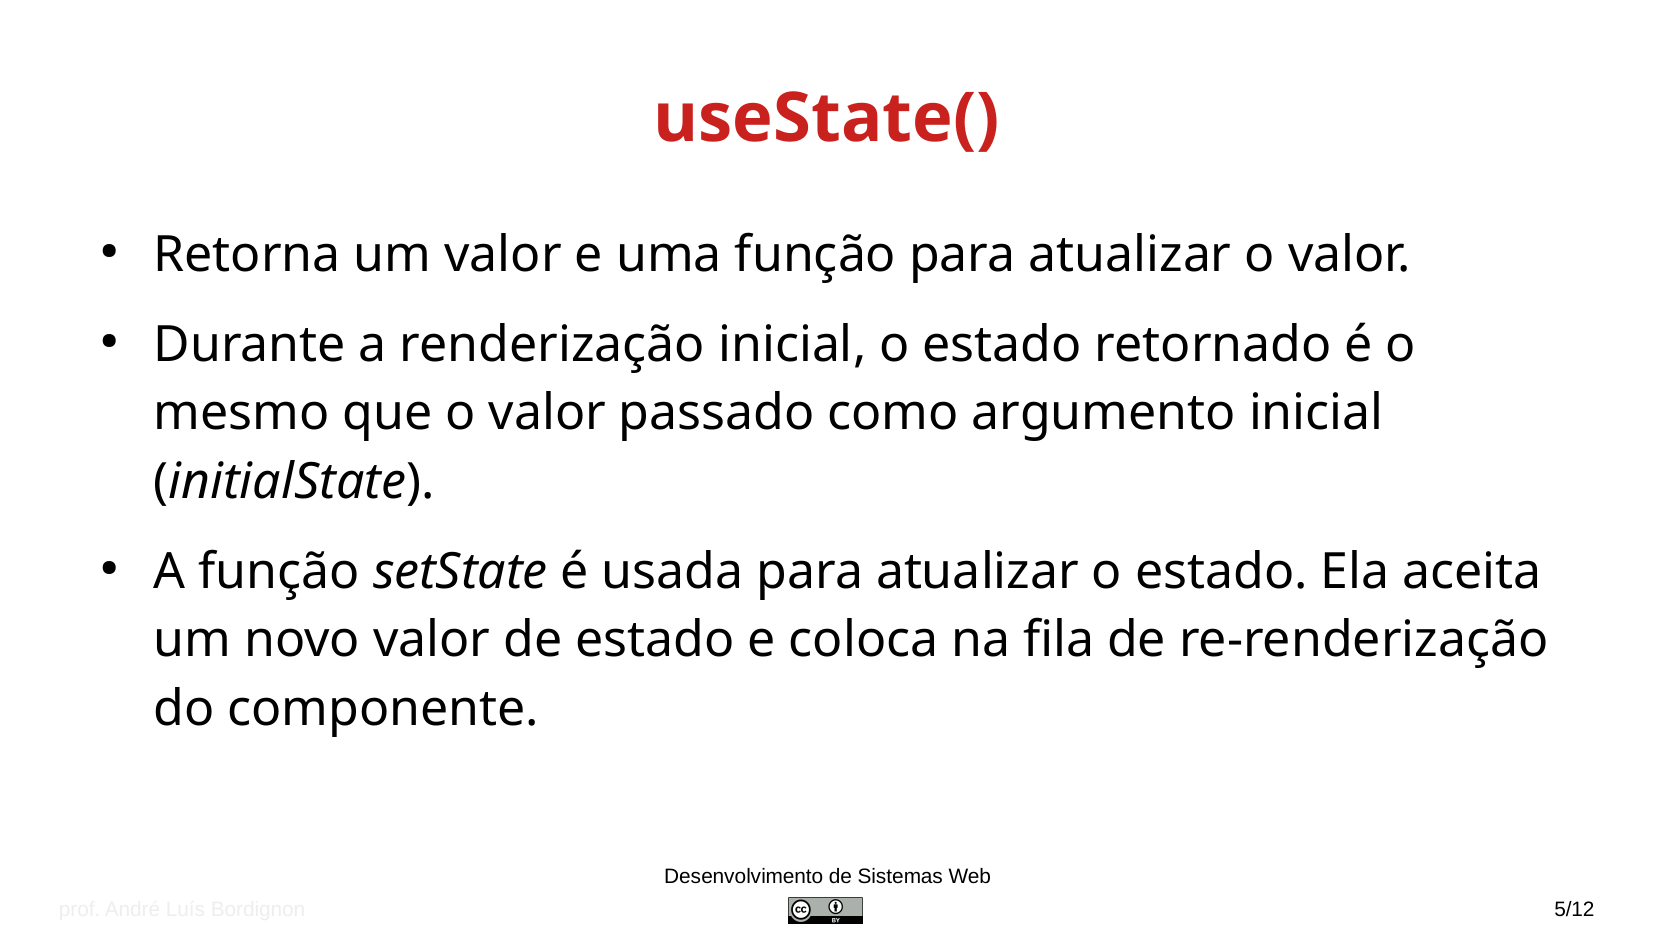

# useState()
Retorna um valor e uma função para atualizar o valor.
Durante a renderização inicial, o estado retornado é o mesmo que o valor passado como argumento inicial (initialState).
A função setState é usada para atualizar o estado. Ela aceita um novo valor de estado e coloca na fila de re-renderização do componente.
prof. André Luís Bordignon
5